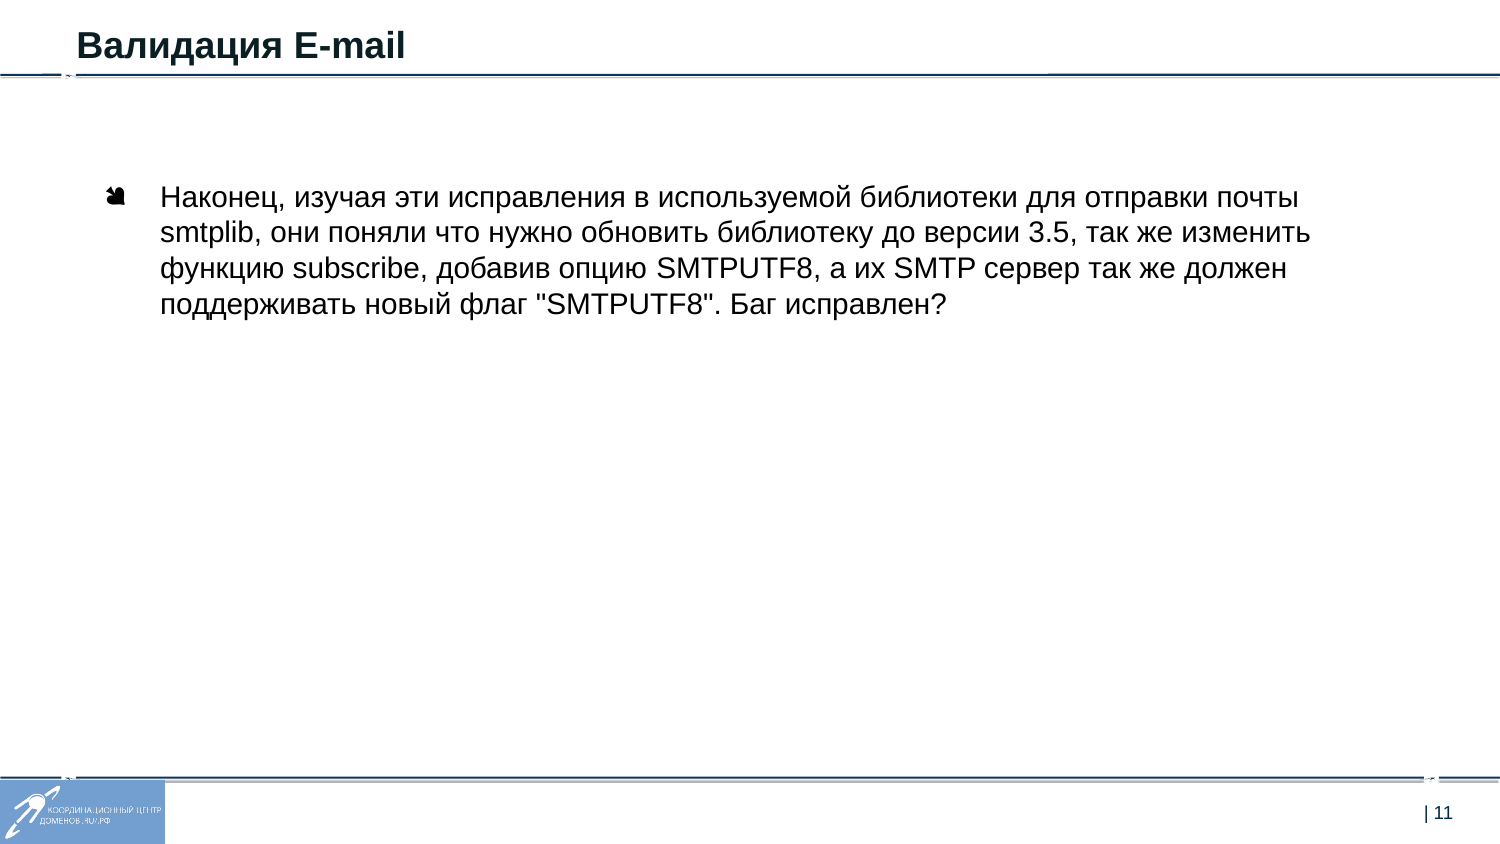

# Валидация E-mail
Наконец, изучая эти исправления в используемой библиотеки для отправки почты smtplib, они поняли что нужно обновить библиотеку до версии 3.5, так же изменить функцию subscribe, добавив опцию SMTPUTF8, а их SMTP сервер так же должен поддерживать новый флаг "SMTPUTF8". Баг исправлен?